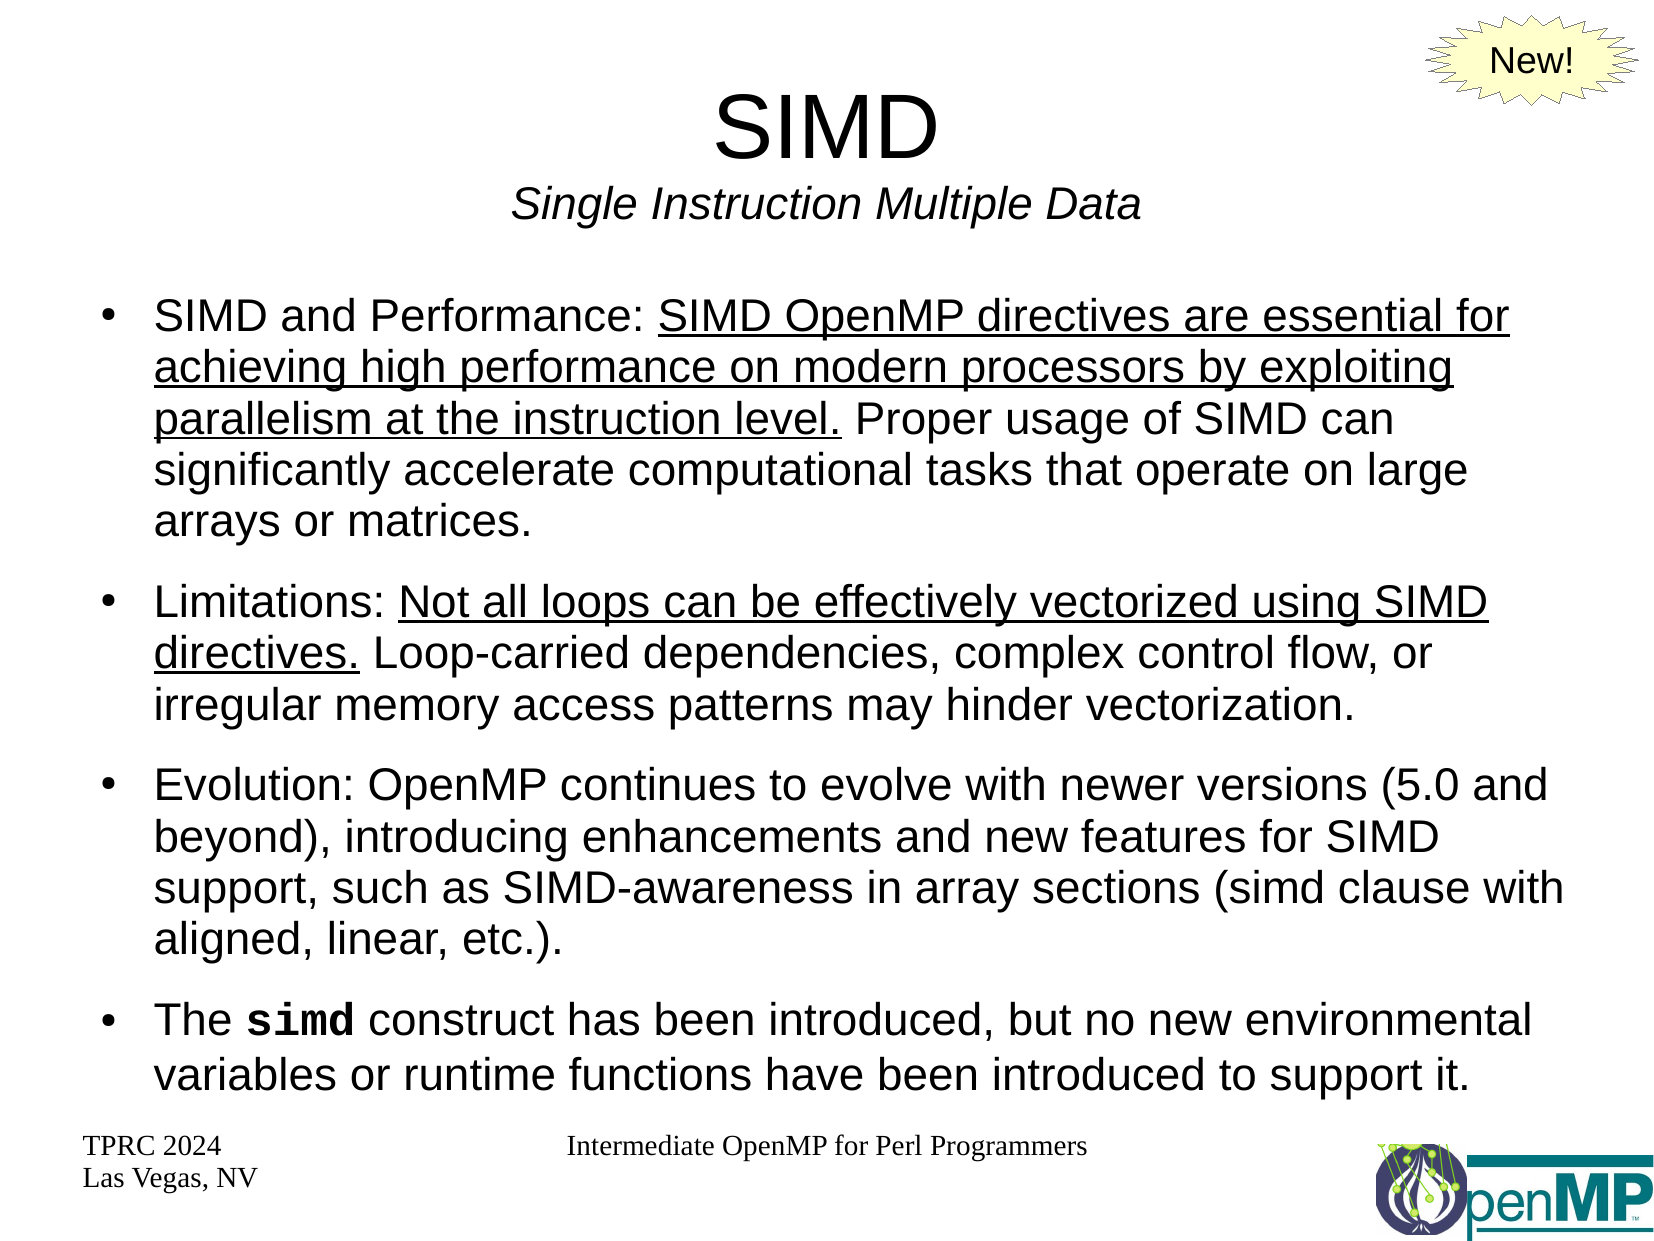

New!
# SIMD Single Instruction Multiple Data
SIMD and Performance: SIMD OpenMP directives are essential for achieving high performance on modern processors by exploiting parallelism at the instruction level. Proper usage of SIMD can significantly accelerate computational tasks that operate on large arrays or matrices.
Limitations: Not all loops can be effectively vectorized using SIMD directives. Loop-carried dependencies, complex control flow, or irregular memory access patterns may hinder vectorization.
Evolution: OpenMP continues to evolve with newer versions (5.0 and beyond), introducing enhancements and new features for SIMD support, such as SIMD-awareness in array sections (simd clause with aligned, linear, etc.).
The simd construct has been introduced, but no new environmental variables or runtime functions have been introduced to support it.